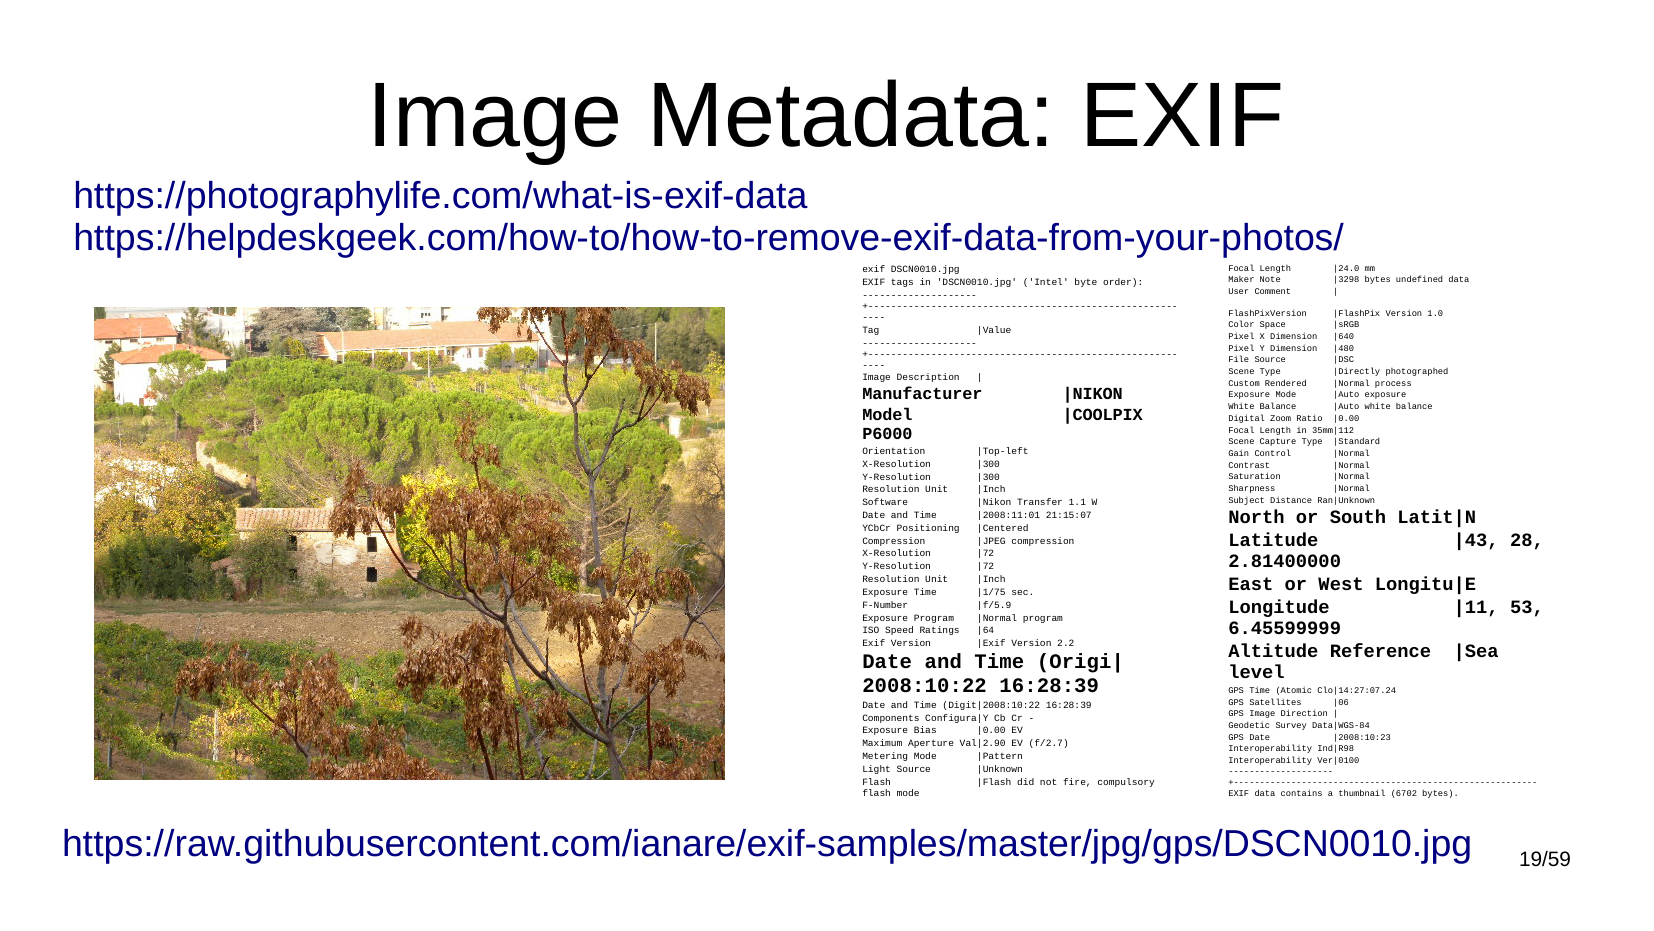

# Image Metadata: EXIF
https://photographylife.com/what-is-exif-data
https://helpdeskgeek.com/how-to/how-to-remove-exif-data-from-your-photos/
Focal Length |24.0 mm
Maker Note |3298 bytes undefined data
User Comment |
FlashPixVersion |FlashPix Version 1.0
Color Space |sRGB
Pixel X Dimension |640
Pixel Y Dimension |480
File Source |DSC
Scene Type |Directly photographed
Custom Rendered |Normal process
Exposure Mode |Auto exposure
White Balance |Auto white balance
Digital Zoom Ratio |0.00
Focal Length in 35mm|112
Scene Capture Type |Standard
Gain Control |Normal
Contrast |Normal
Saturation |Normal
Sharpness |Normal
Subject Distance Ran|Unknown
North or South Latit|N
Latitude |43, 28, 2.81400000
East or West Longitu|E
Longitude |11, 53, 6.45599999
Altitude Reference |Sea level
GPS Time (Atomic Clo|14:27:07.24
GPS Satellites |06
GPS Image Direction |
Geodetic Survey Data|WGS-84
GPS Date |2008:10:23
Interoperability Ind|R98
Interoperability Ver|0100
--------------------+----------------------------------------------------------
EXIF data contains a thumbnail (6702 bytes).
exif DSCN0010.jpg
EXIF tags in 'DSCN0010.jpg' ('Intel' byte order):
--------------------+----------------------------------------------------------
Tag |Value
--------------------+----------------------------------------------------------
Image Description |
Manufacturer |NIKON
Model |COOLPIX P6000
Orientation |Top-left
X-Resolution |300
Y-Resolution |300
Resolution Unit |Inch
Software |Nikon Transfer 1.1 W
Date and Time |2008:11:01 21:15:07
YCbCr Positioning |Centered
Compression |JPEG compression
X-Resolution |72
Y-Resolution |72
Resolution Unit |Inch
Exposure Time |1/75 sec.
F-Number |f/5.9
Exposure Program |Normal program
ISO Speed Ratings |64
Exif Version |Exif Version 2.2
Date and Time (Origi|2008:10:22 16:28:39
Date and Time (Digit|2008:10:22 16:28:39
Components Configura|Y Cb Cr -
Exposure Bias |0.00 EV
Maximum Aperture Val|2.90 EV (f/2.7)
Metering Mode |Pattern
Light Source |Unknown
Flash |Flash did not fire, compulsory flash mode
https://raw.githubusercontent.com/ianare/exif-samples/master/jpg/gps/DSCN0010.jpg
19